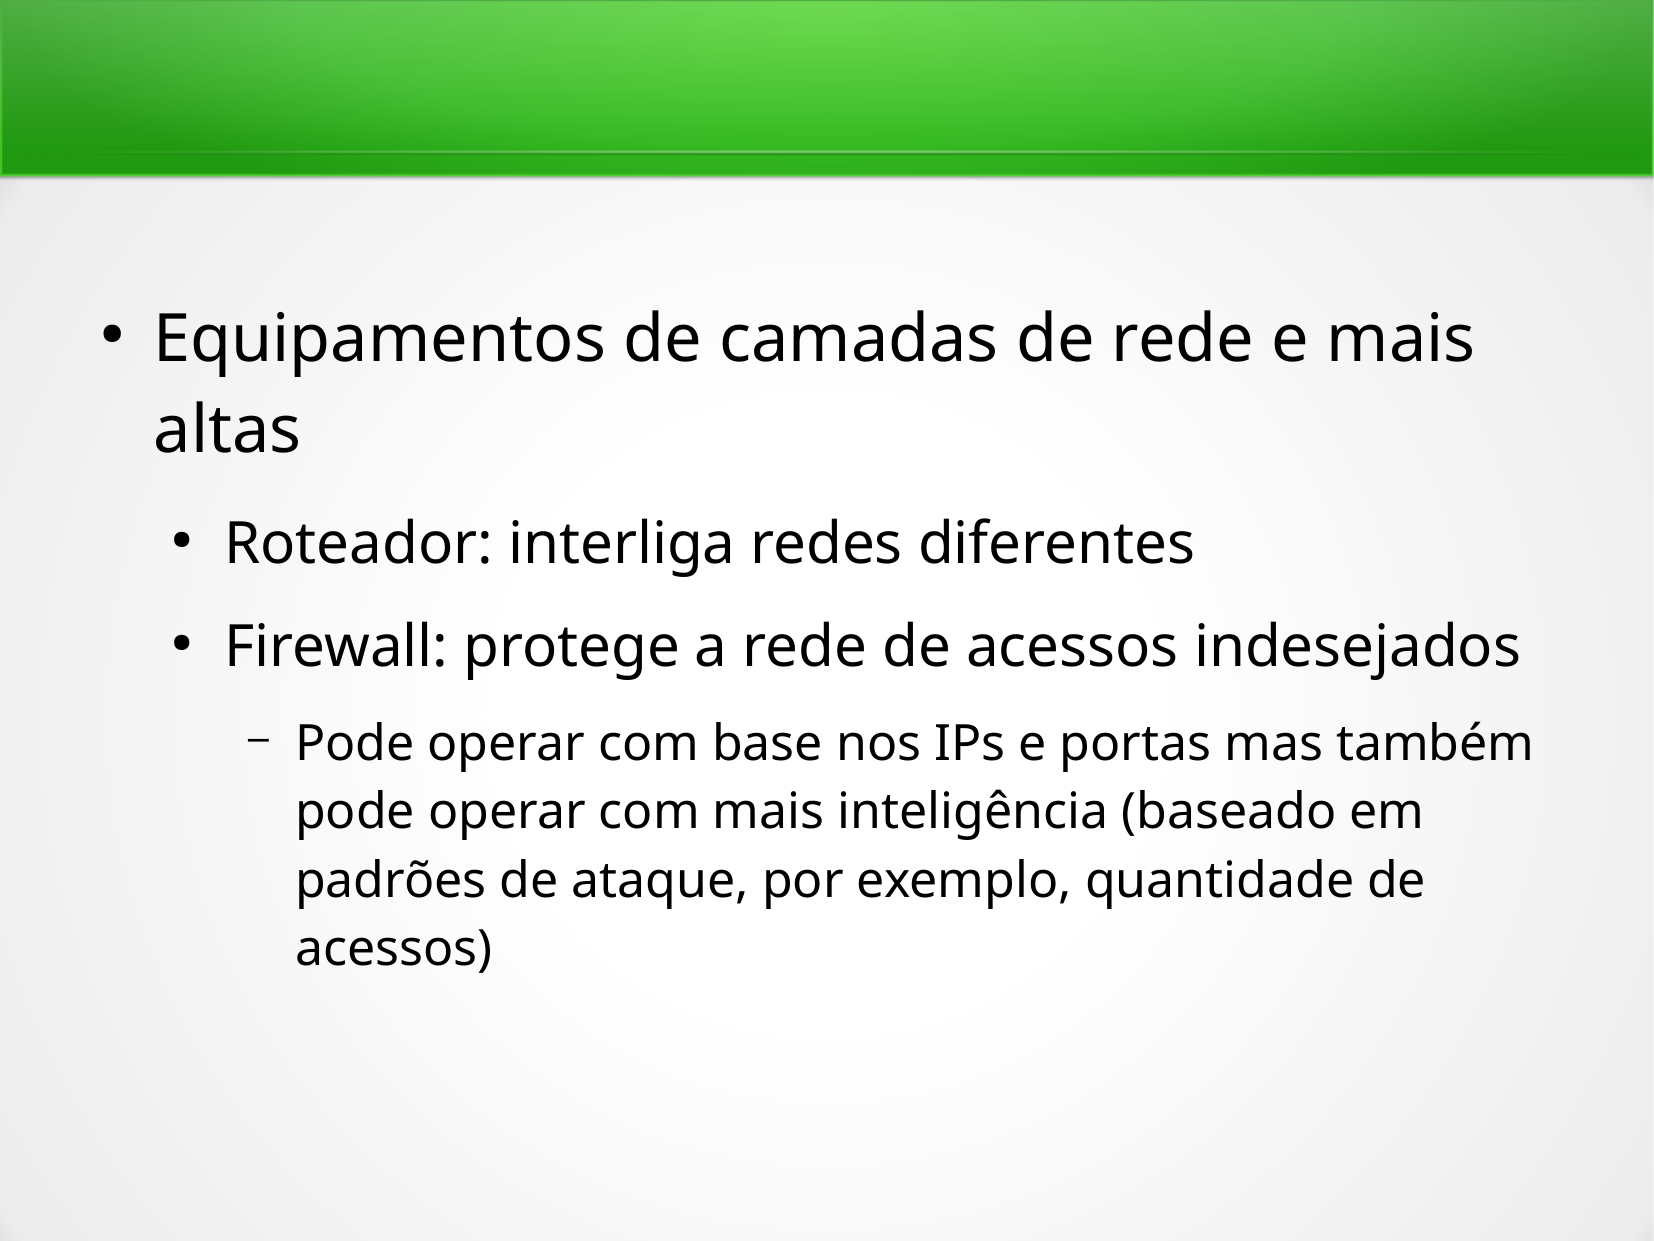

#
Equipamentos de camadas de rede e mais altas
Roteador: interliga redes diferentes
Firewall: protege a rede de acessos indesejados
Pode operar com base nos IPs e portas mas também pode operar com mais inteligência (baseado em padrões de ataque, por exemplo, quantidade de acessos)